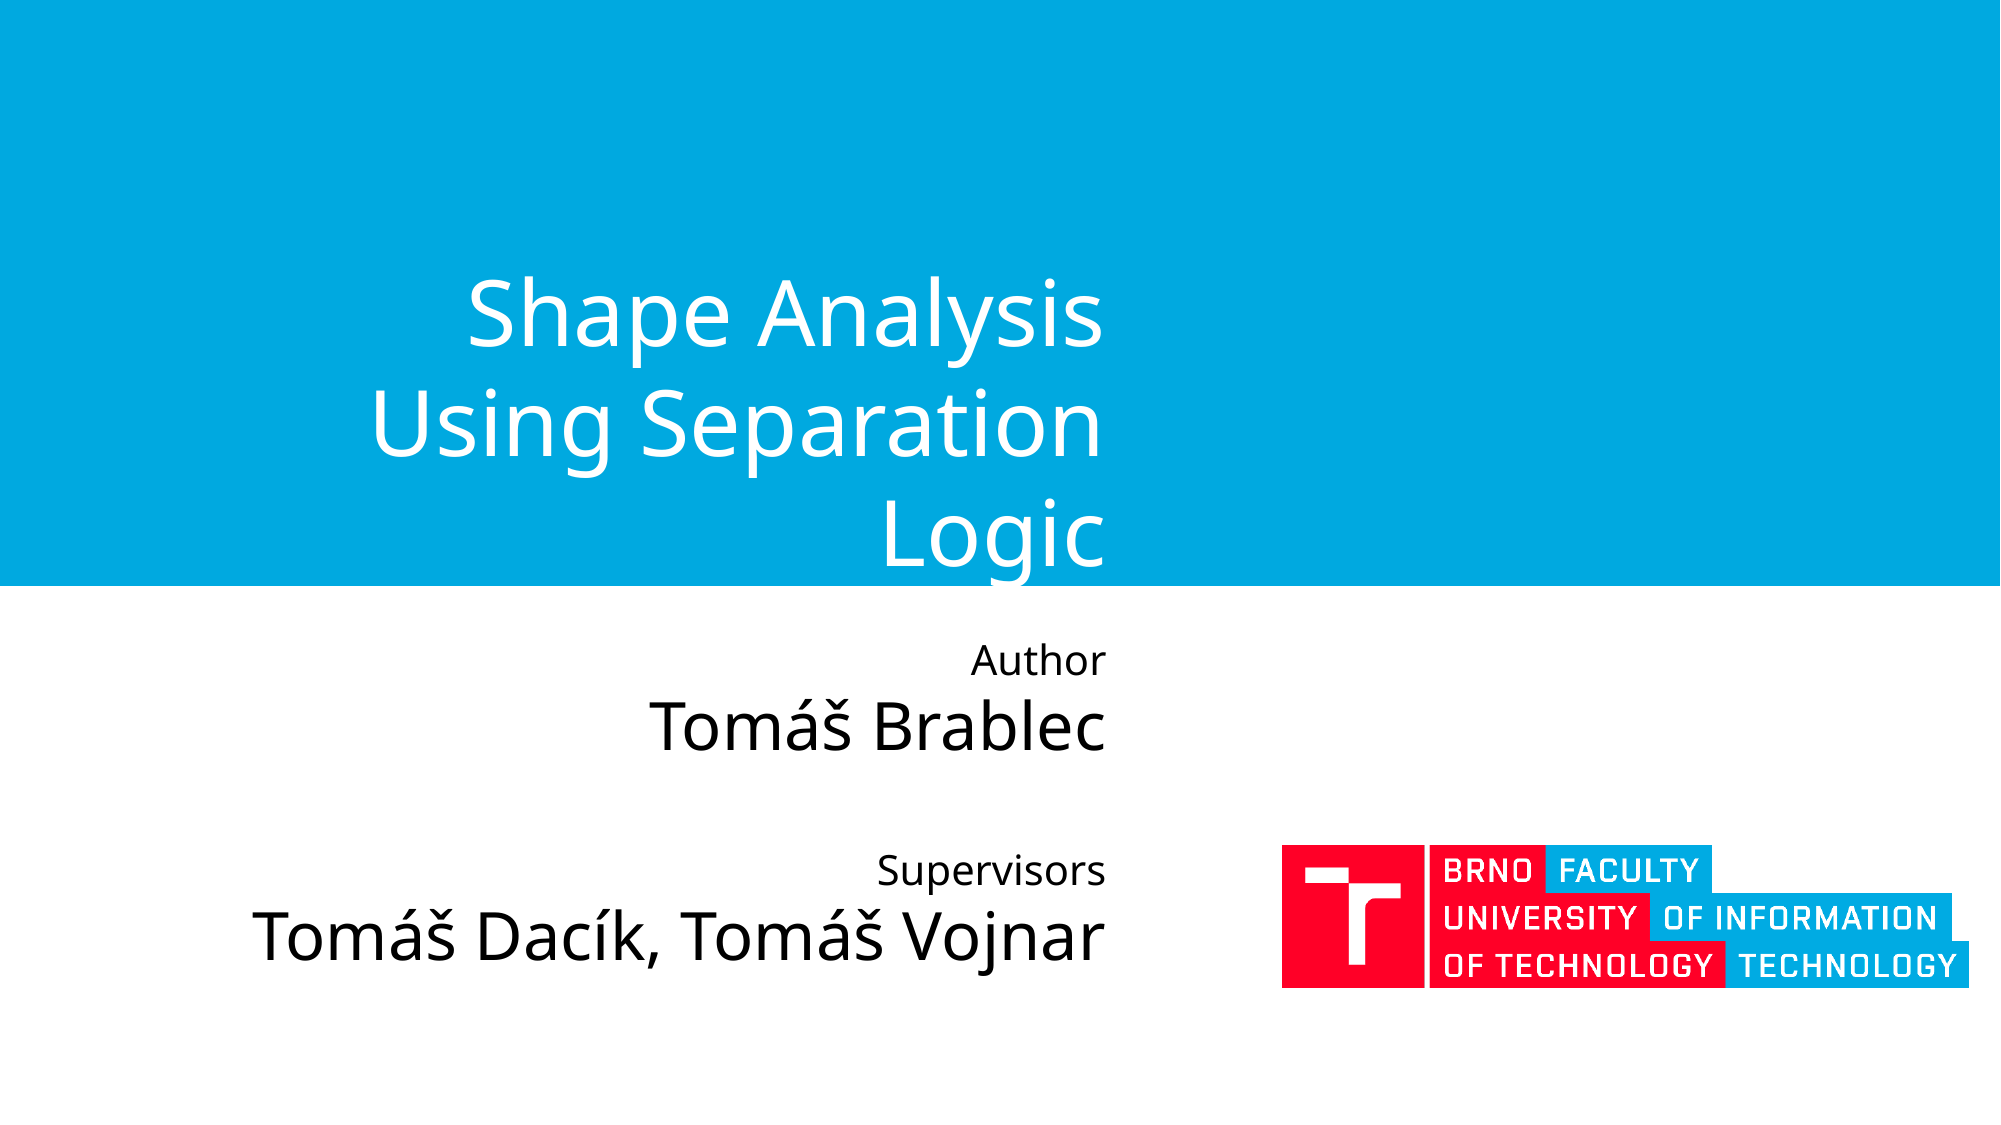

# Shape Analysis Using Separation Logic
Author
Tomáš Brablec
Supervisors
Tomáš Dacík, Tomáš Vojnar